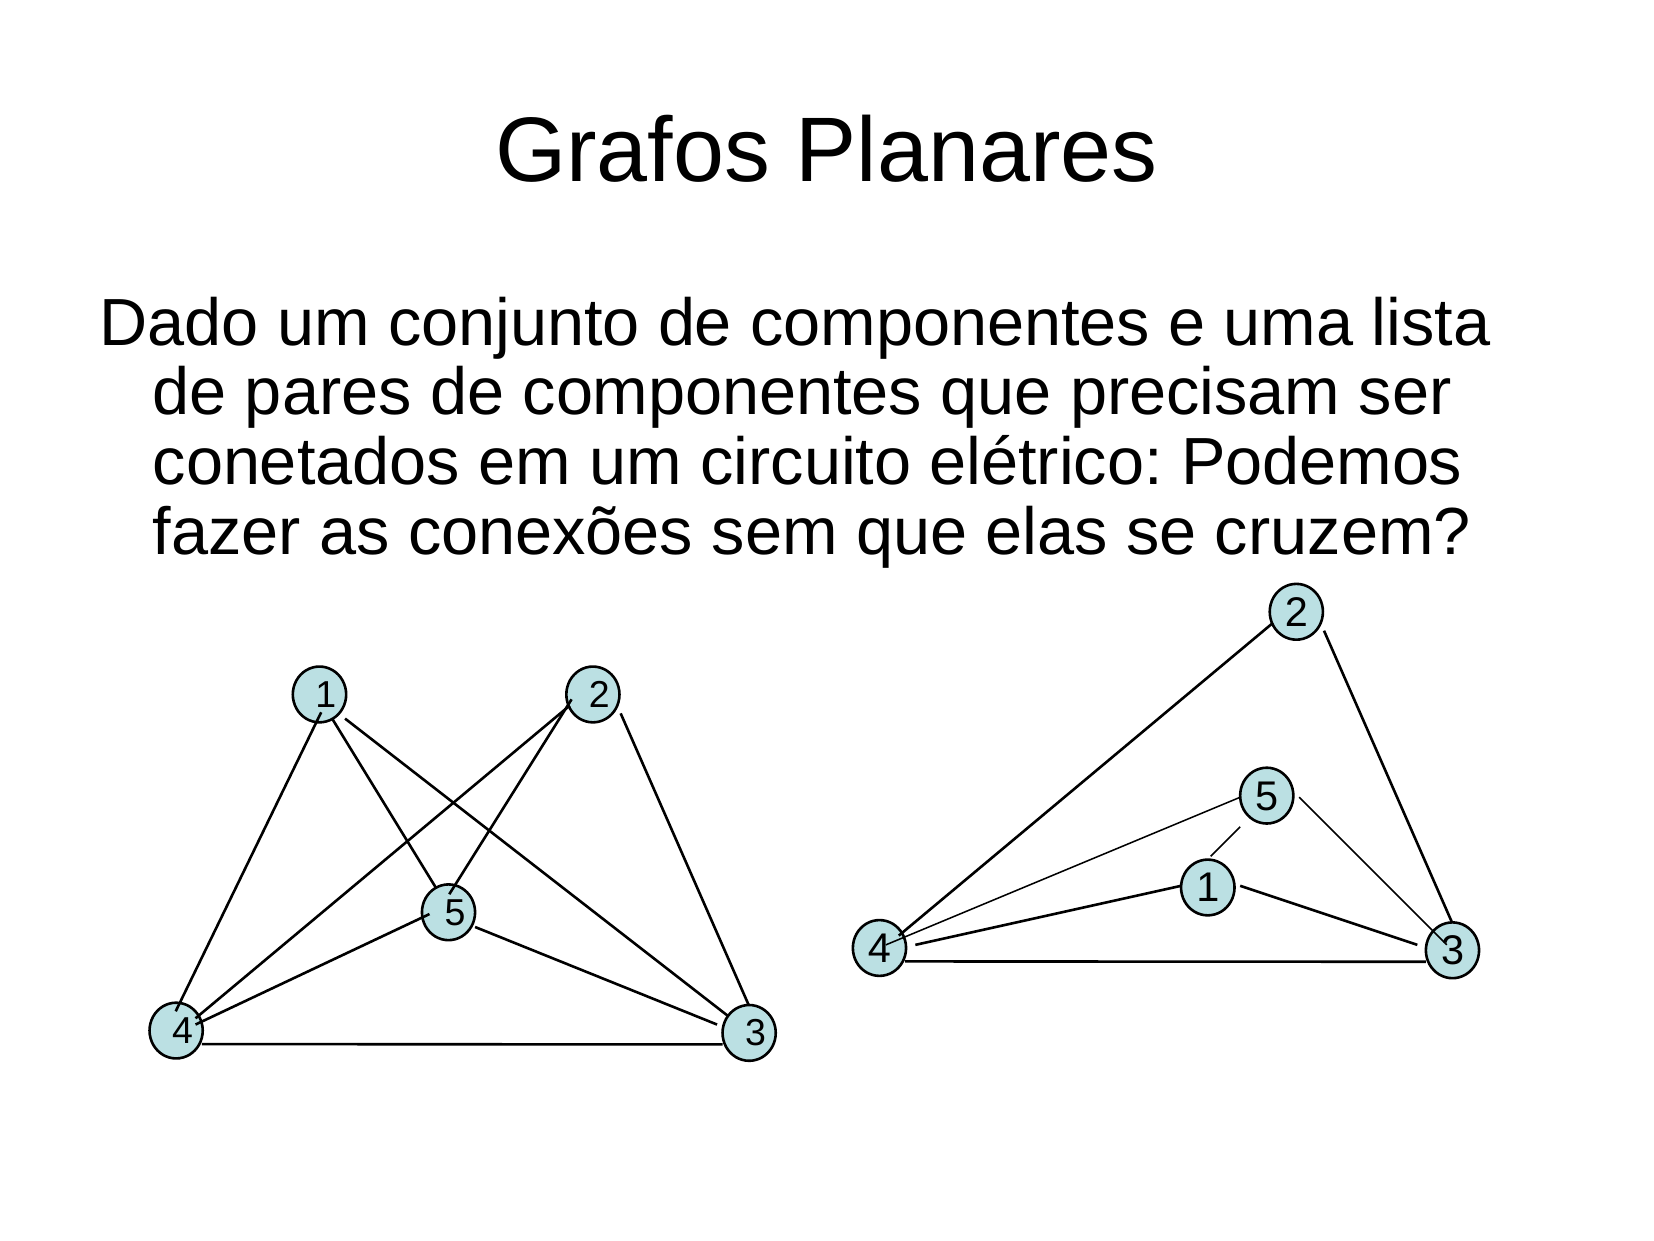

# Grafos Planares
Dado um conjunto de componentes e uma lista de pares de componentes que precisam ser conetados em um circuito elétrico: Podemos fazer as conexões sem que elas se cruzem?
2
1
2
5
4
3
5
1
4
3